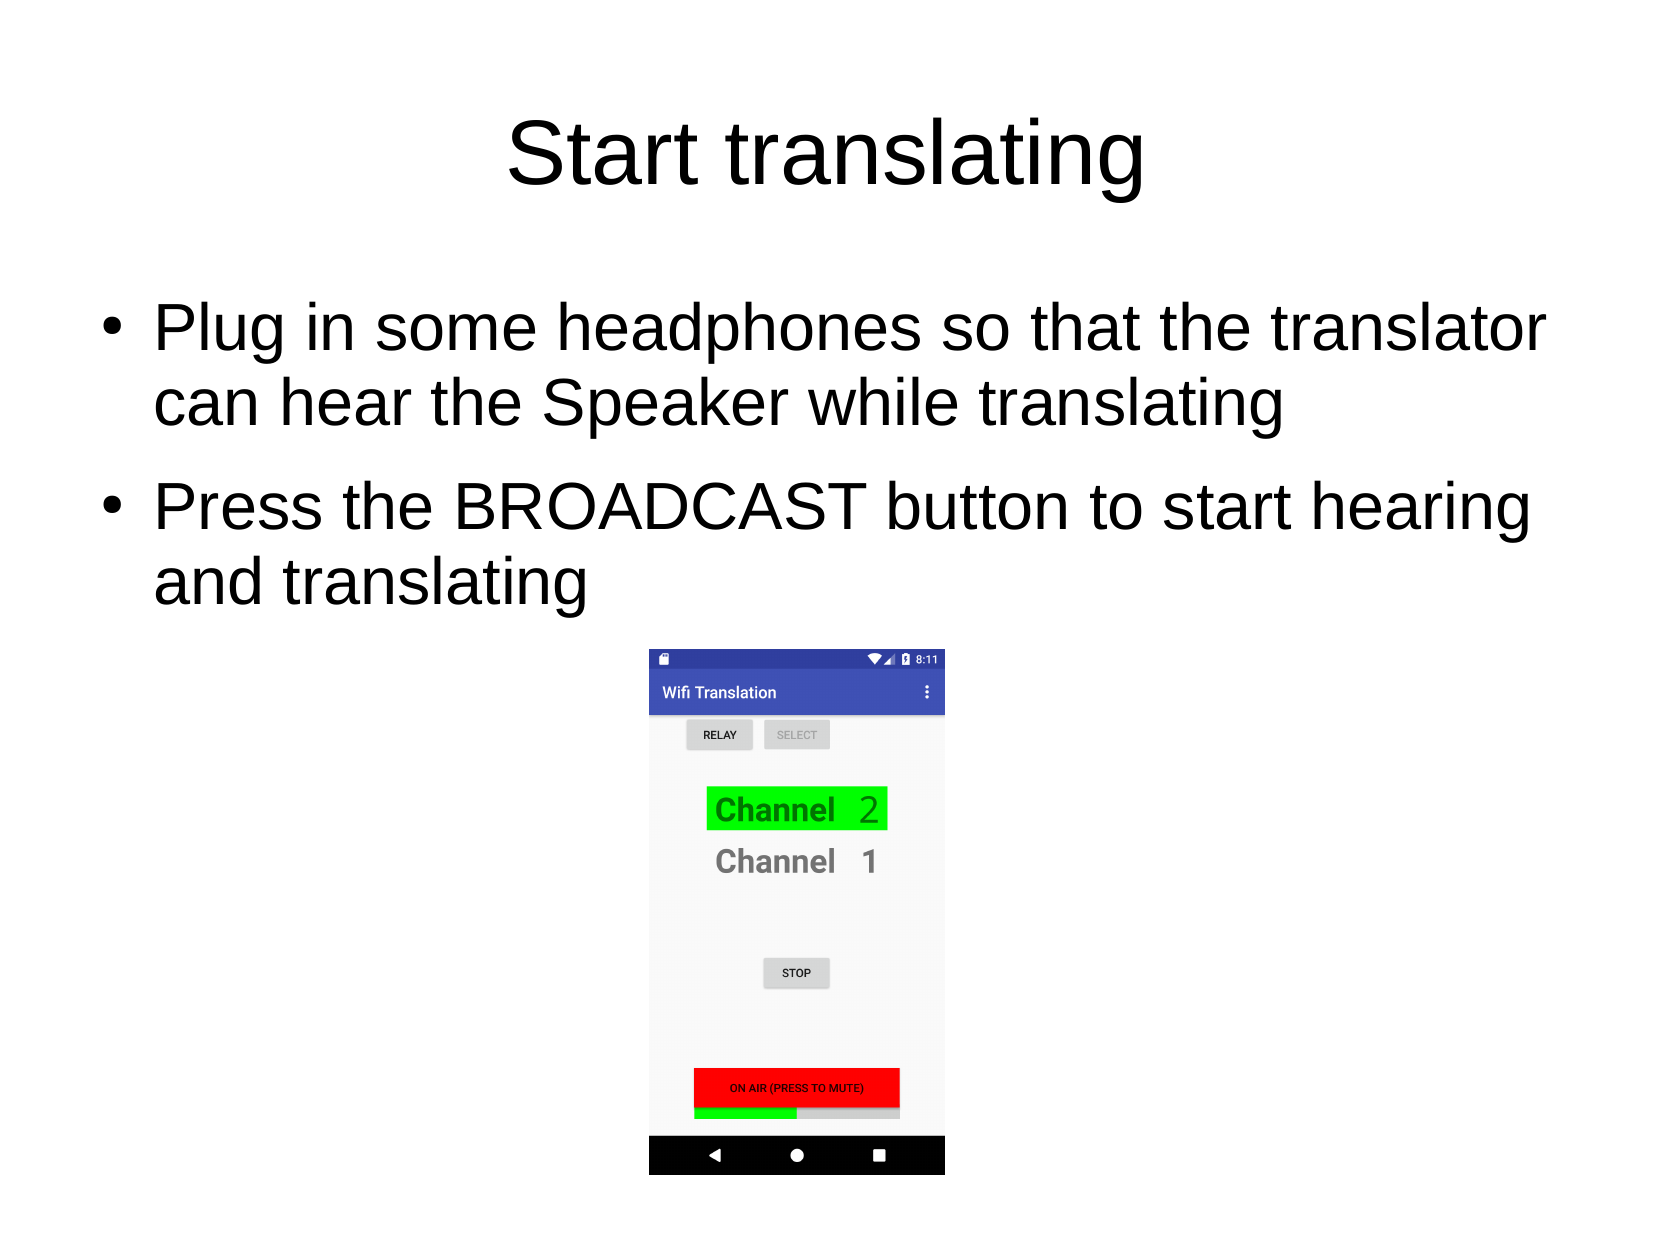

# Start translating
Plug in some headphones so that the translator can hear the Speaker while translating
Press the BROADCAST button to start hearing and translating